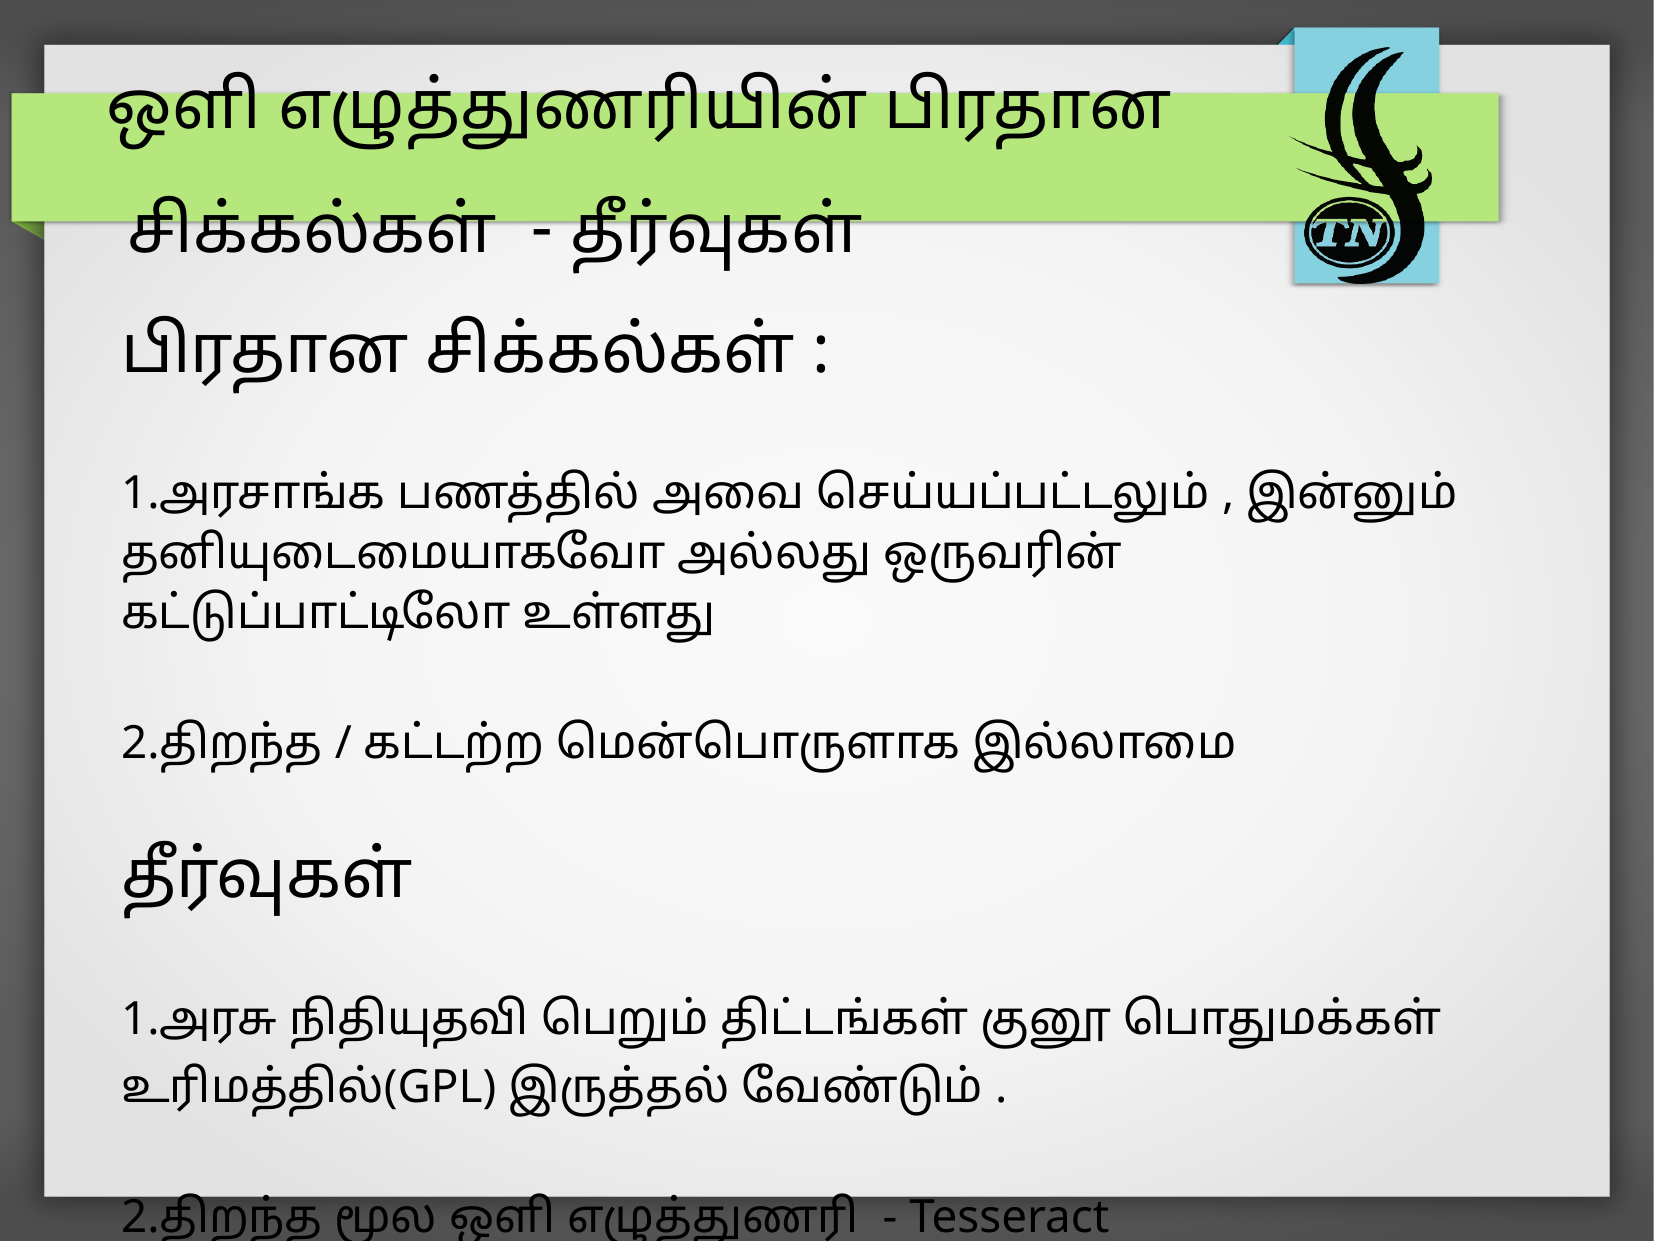

# ஒளி எழுத்துணரியின் பிரதான சிக்கல்கள் - தீர்வுகள்
பிரதான சிக்கல்கள் :
1.அரசாங்க பணத்தில் அவை செய்யப்பட்டலும் , இன்னும் தனியுடைமையாகவோ அல்லது ஒருவரின் கட்டுப்பாட்டிலோ உள்ளது
2.திறந்த / கட்டற்ற மென்பொருளாக இல்லாமை
தீர்வுகள்
1.அரசு நிதியுதவி பெறும் திட்டங்கள் குனூ பொதுமக்கள் உரிமத்தில்(GPL) இருத்தல் வேண்டும் .
2.திறந்த மூல ஒளி எழுத்துணரி - Tesseract